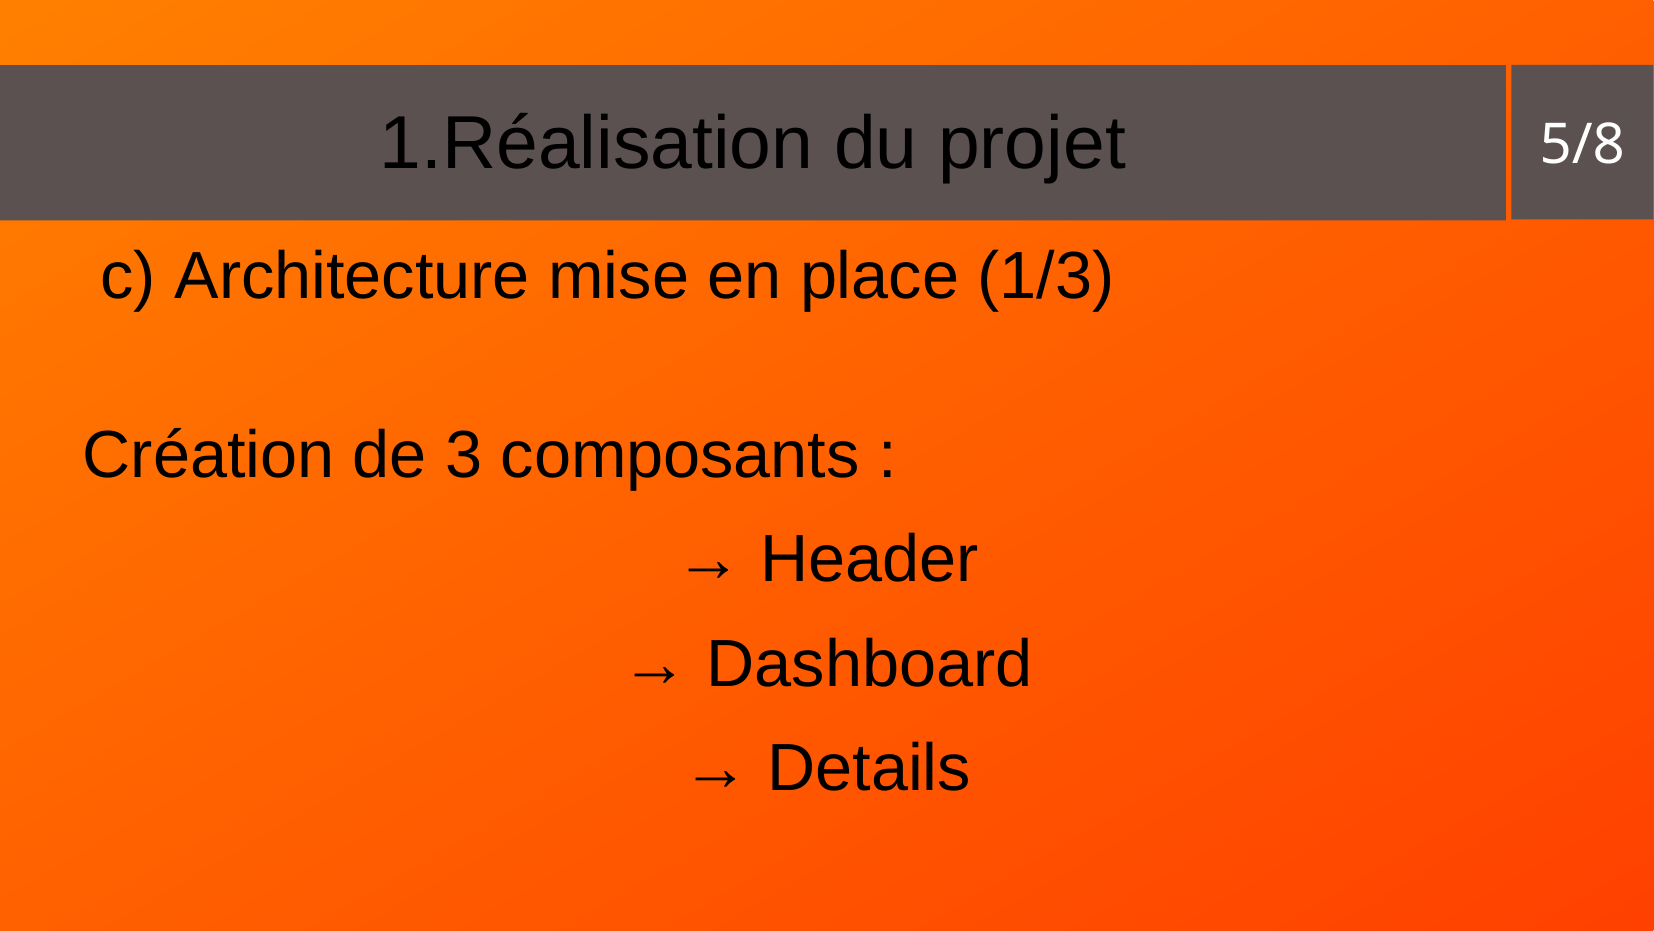

Réalisation du projet
5/8
# Architecture mise en place (1/3)
Création de 3 composants :
→ Header
→ Dashboard
→ Details